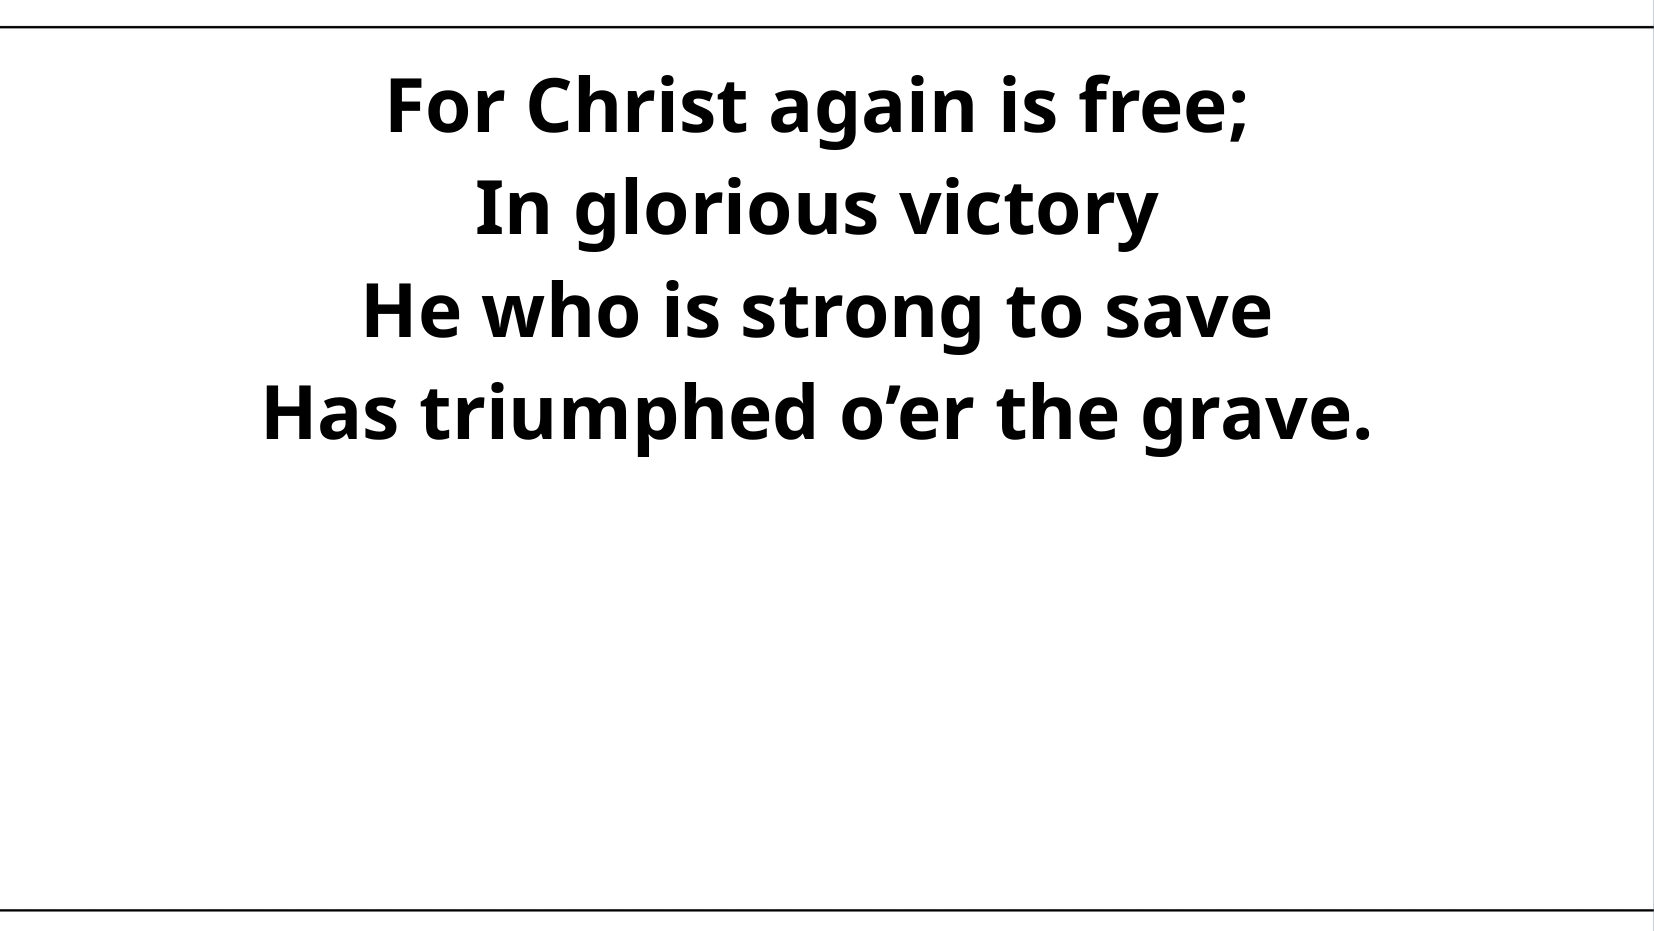

For Christ again is free;
In glorious victory
He who is strong to save
Has triumphed o’er the grave.